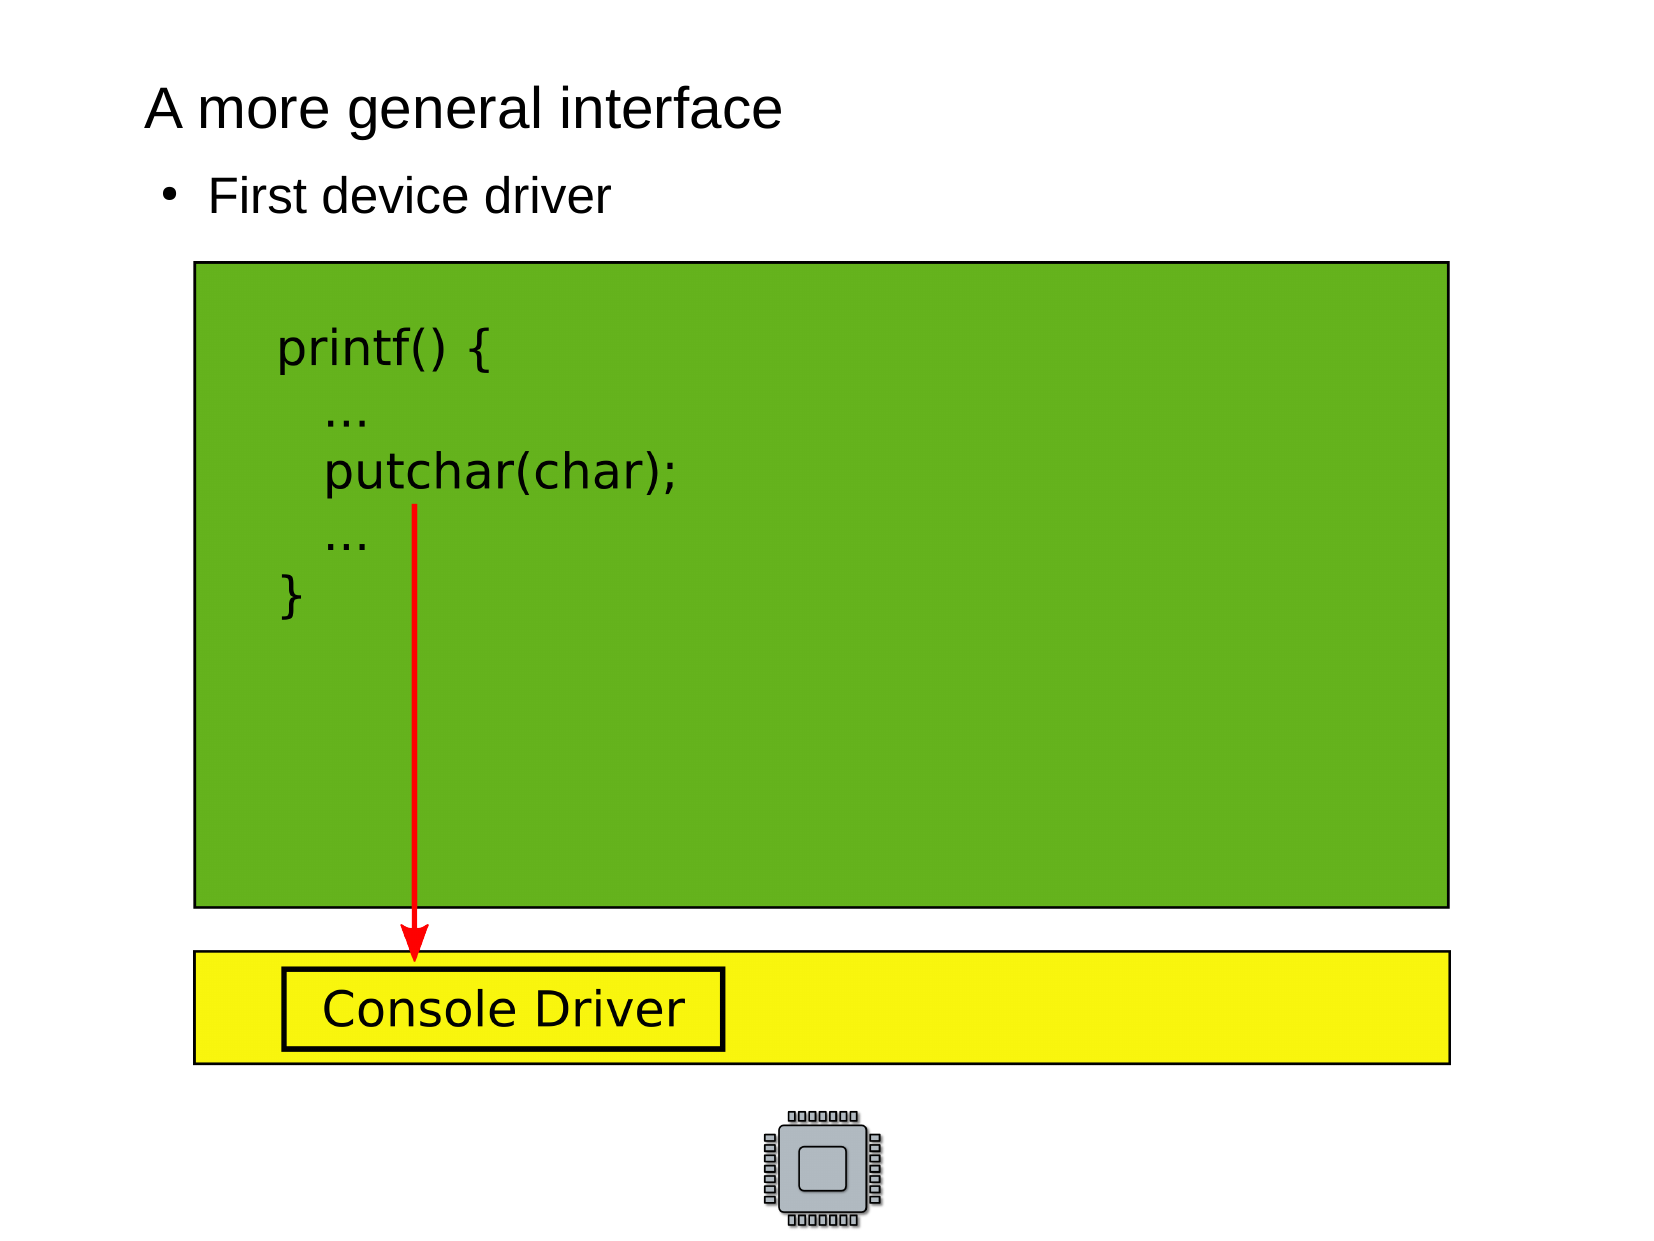

# A more general interface
First device driver